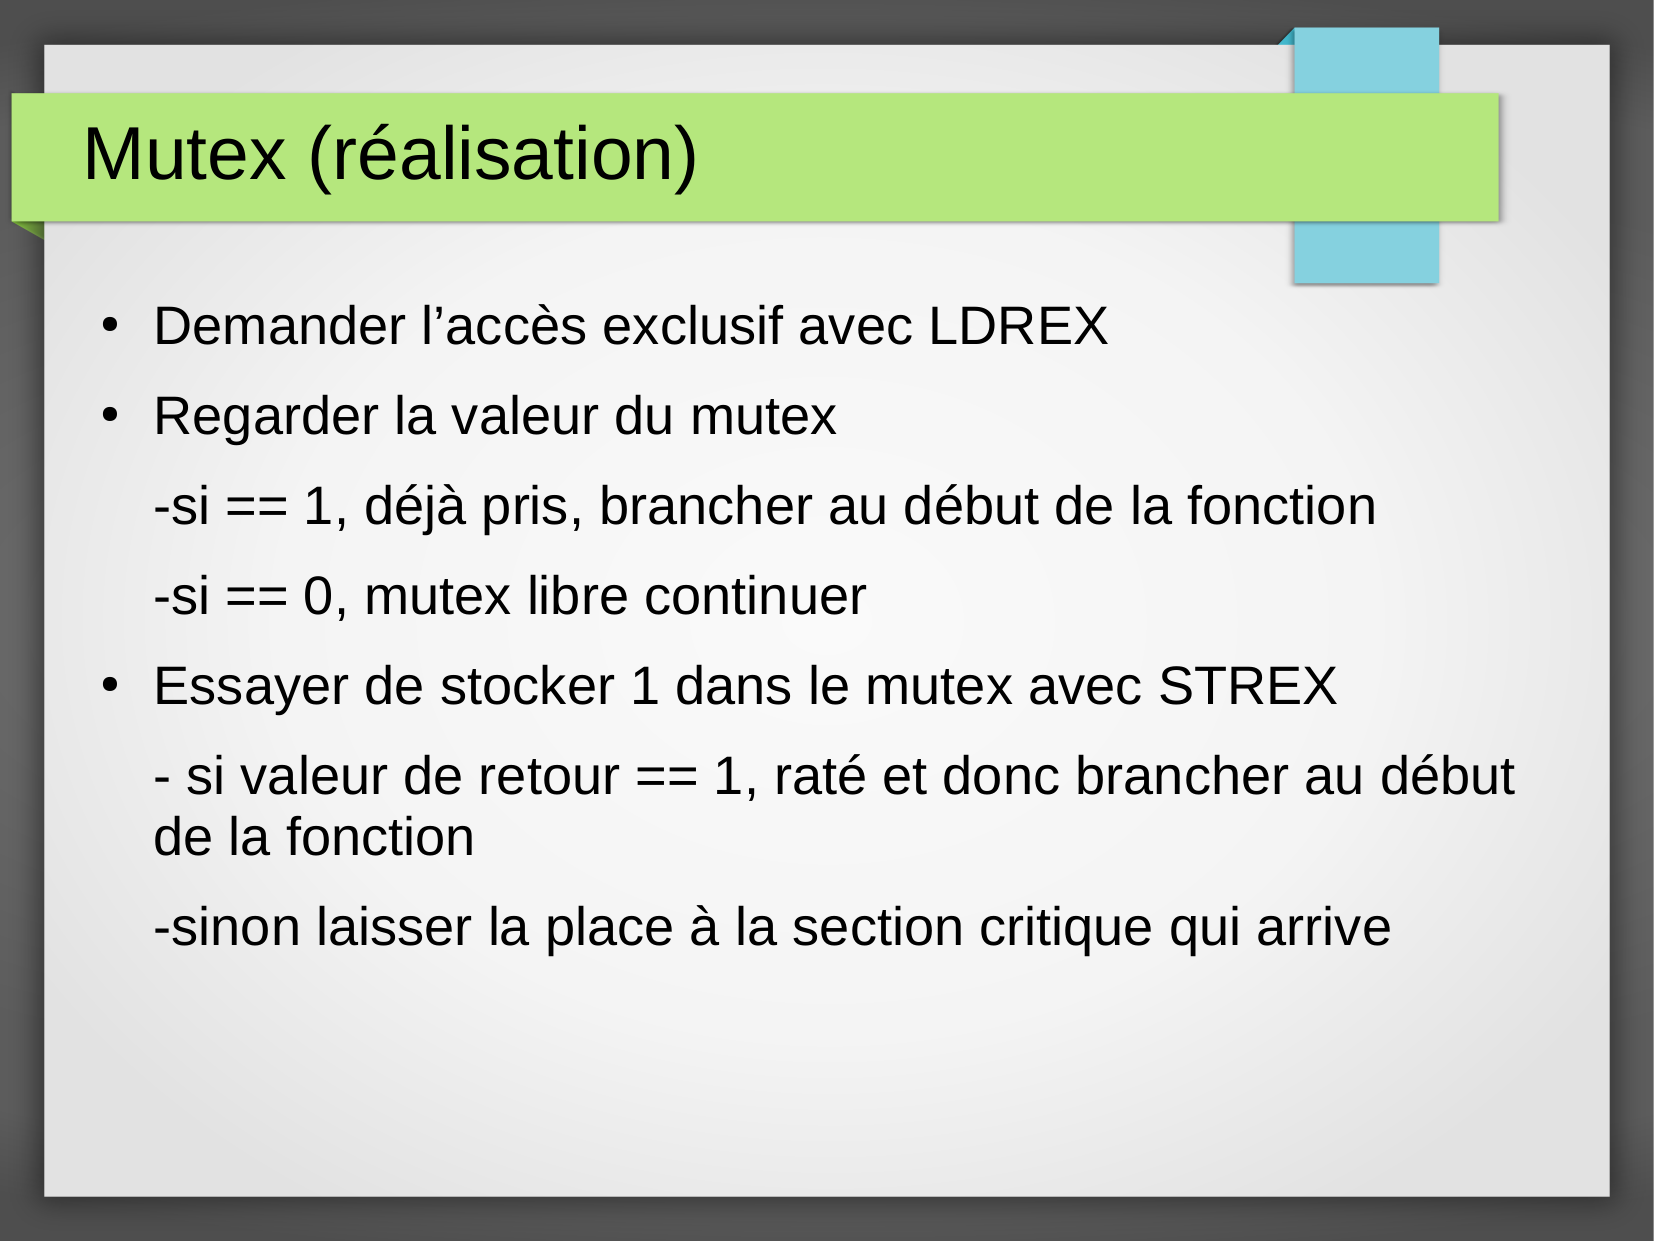

# Mutex (réalisation)
Demander l’accès exclusif avec LDREX
Regarder la valeur du mutex
-si == 1, déjà pris, brancher au début de la fonction
-si == 0, mutex libre continuer
Essayer de stocker 1 dans le mutex avec STREX
- si valeur de retour == 1, raté et donc brancher au début de la fonction
-sinon laisser la place à la section critique qui arrive